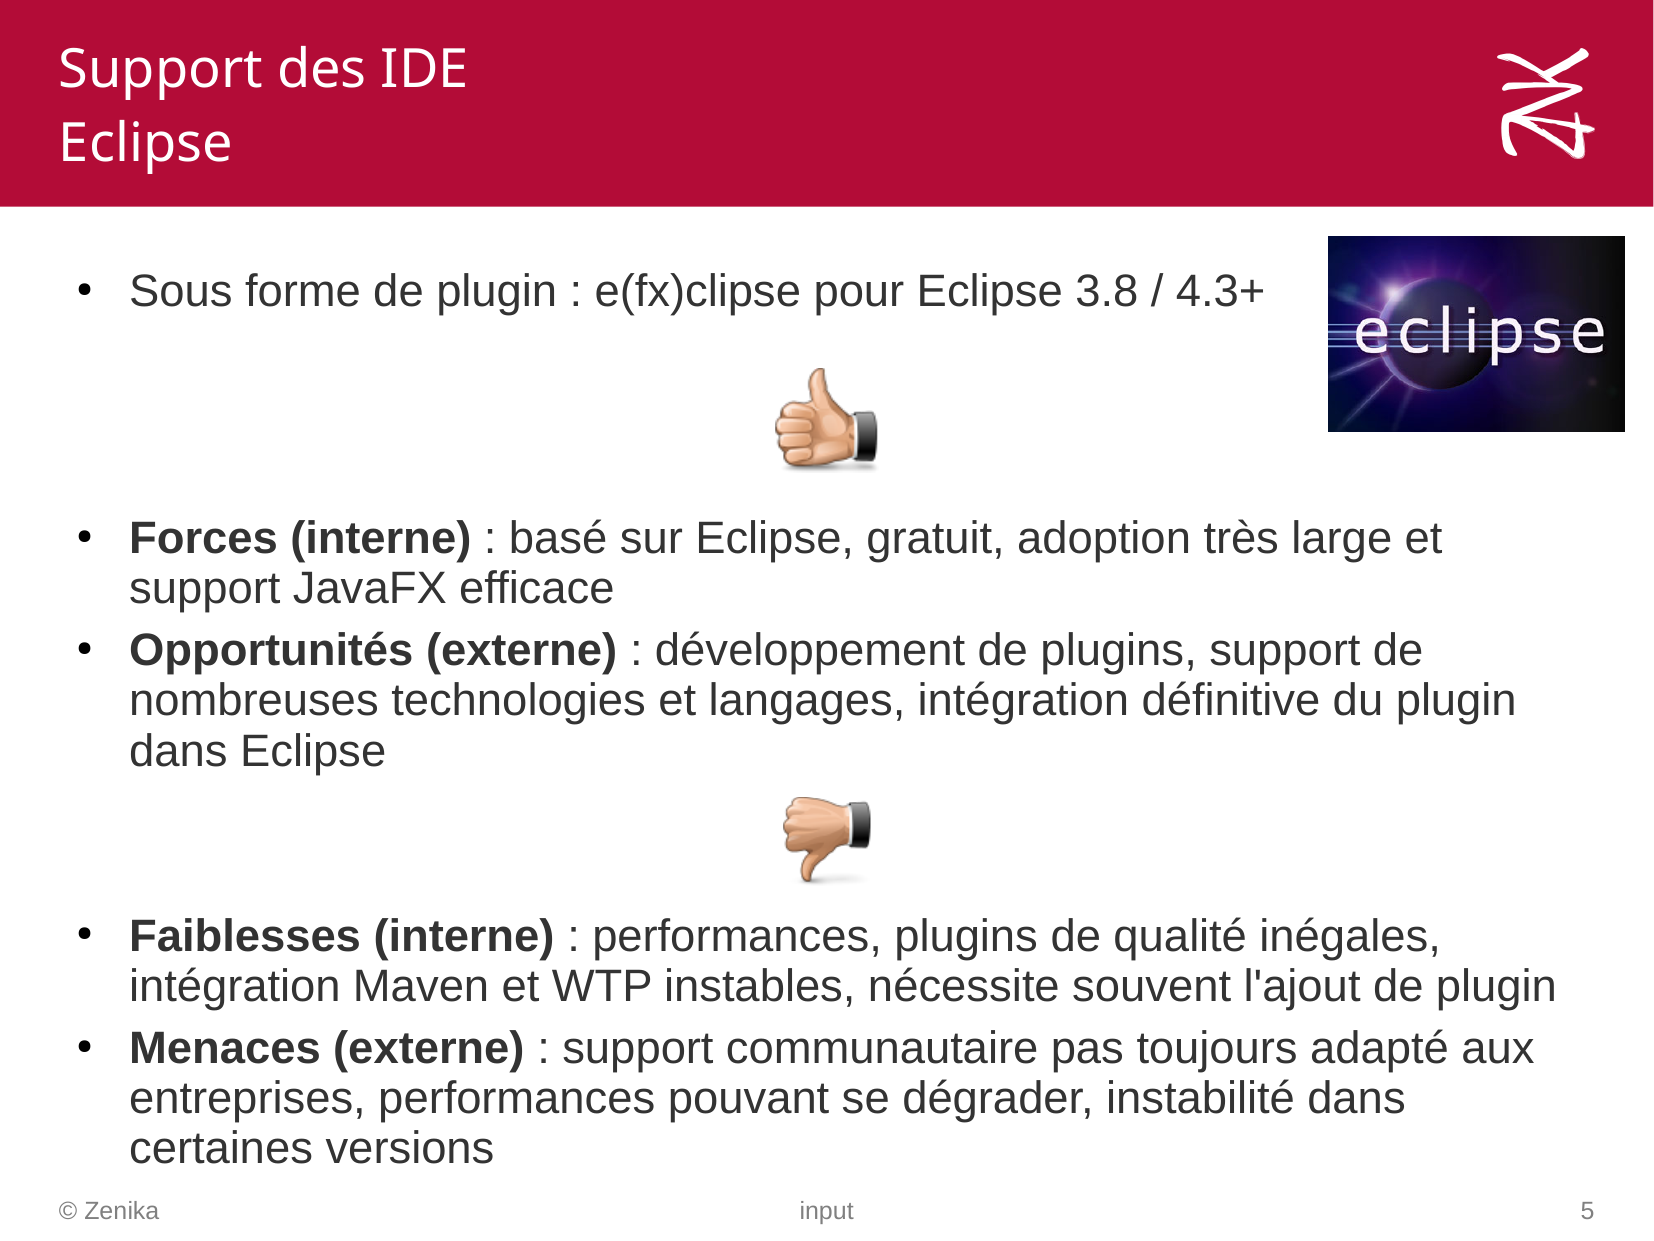

# Support des IDE Eclipse
Sous forme de plugin : e(fx)clipse pour Eclipse 3.8 / 4.3+
Forces (interne) : basé sur Eclipse, gratuit, adoption très large et support JavaFX efficace
Opportunités (externe) : développement de plugins, support de nombreuses technologies et langages, intégration définitive du plugin dans Eclipse
Faiblesses (interne) : performances, plugins de qualité inégales, intégration Maven et WTP instables, nécessite souvent l'ajout de plugin
Menaces (externe) : support communautaire pas toujours adapté aux entreprises, performances pouvant se dégrader, instabilité dans certaines versions